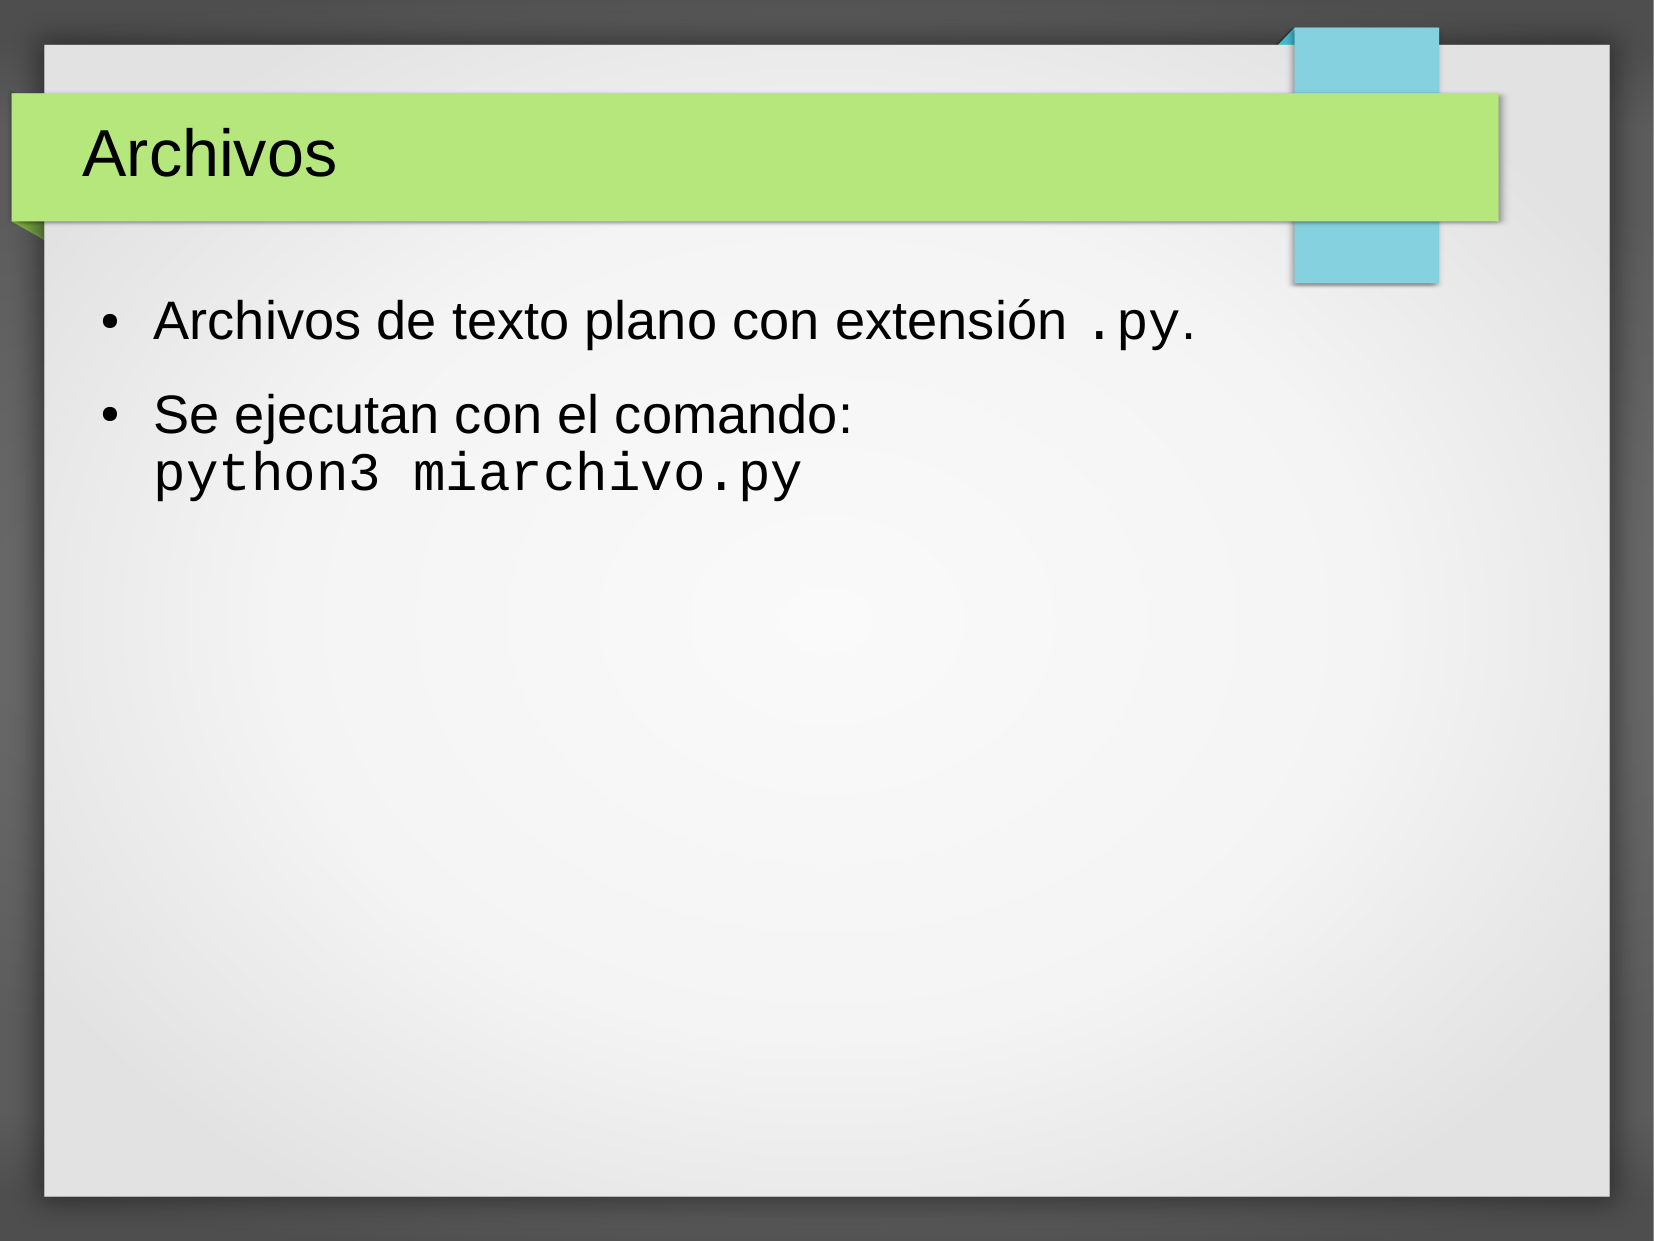

# Archivos
Archivos de texto plano con extensión .py.
Se ejecutan con el comando:
python3 miarchivo.py